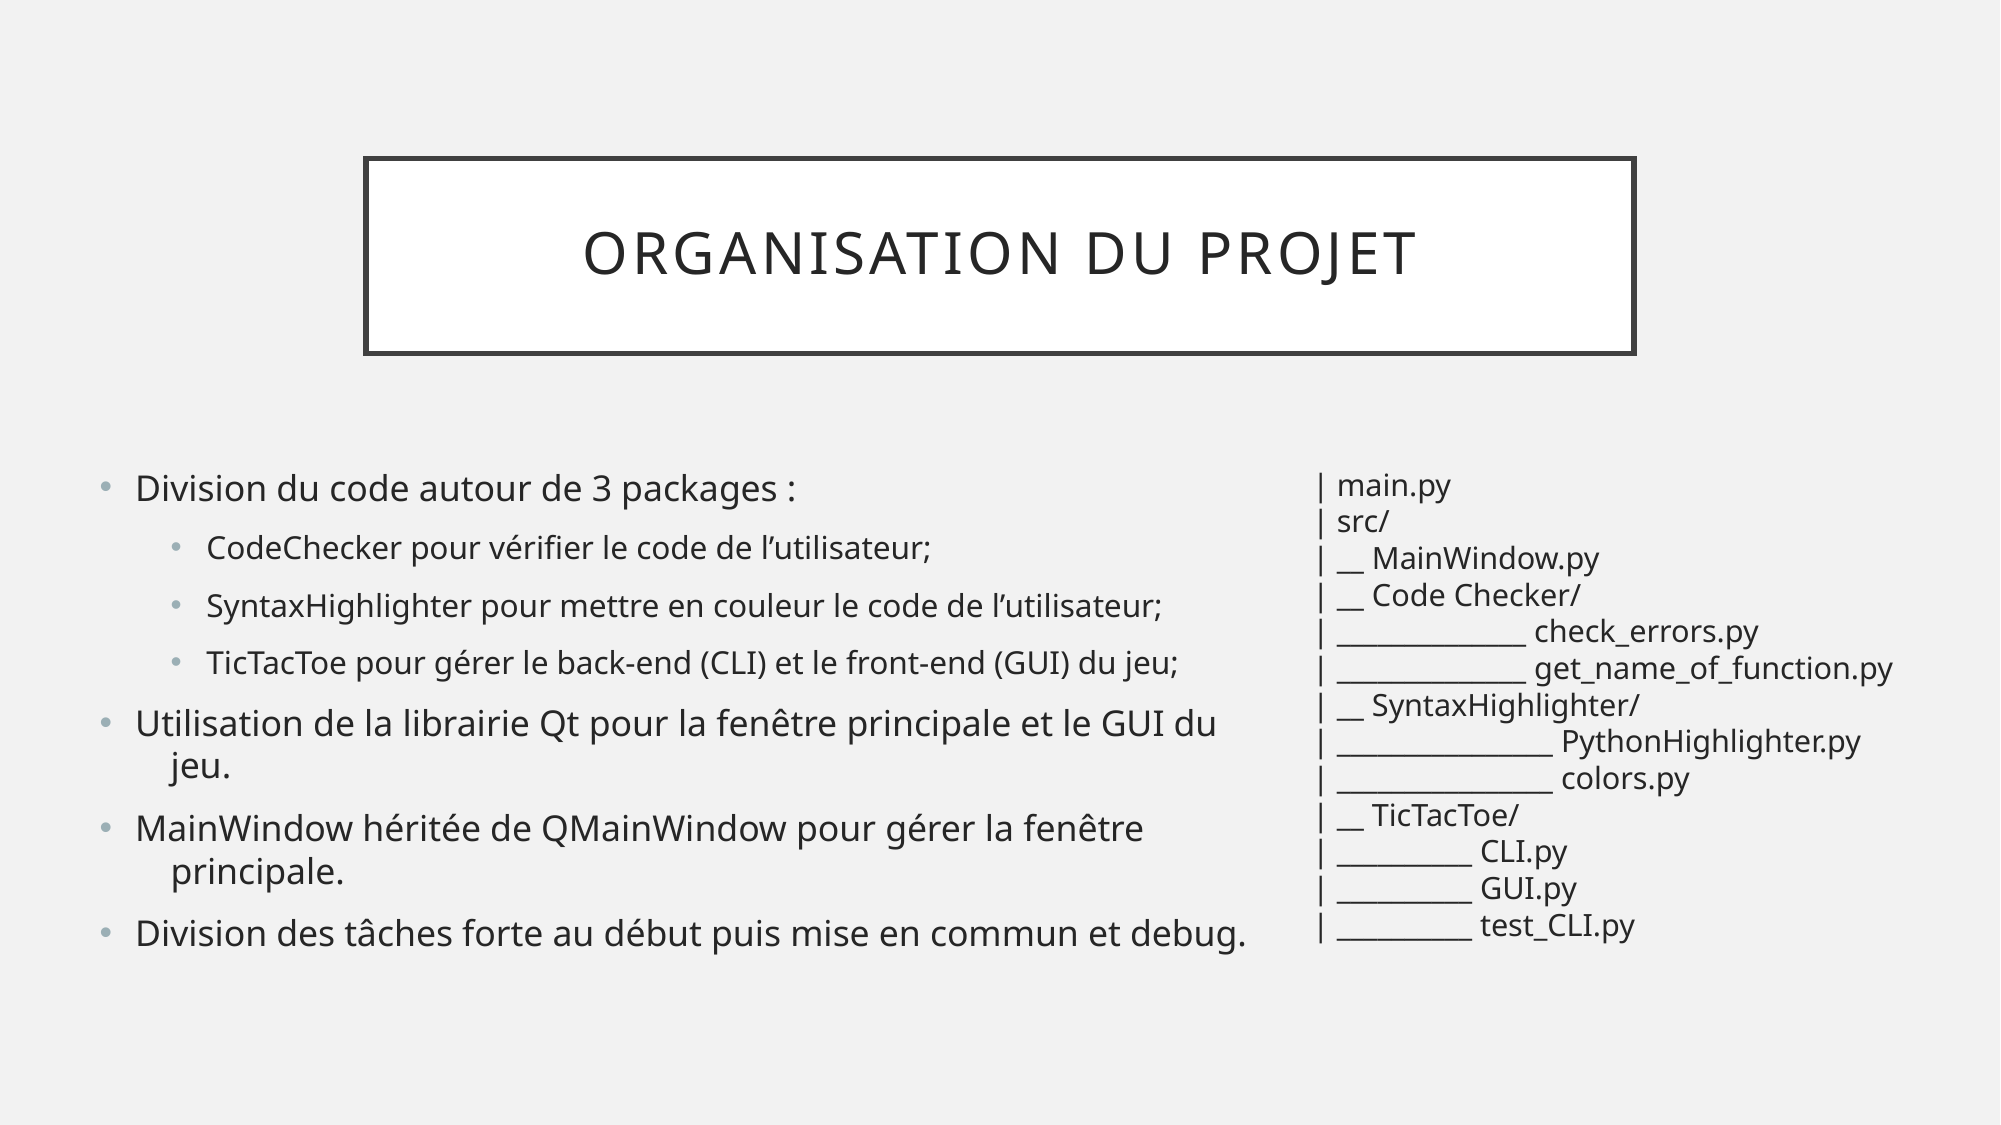

# Organisation du Projet
Division du code autour de 3 packages :
CodeChecker pour vérifier le code de l’utilisateur;
SyntaxHighlighter pour mettre en couleur le code de l’utilisateur;
TicTacToe pour gérer le back-end (CLI) et le front-end (GUI) du jeu;
Utilisation de la librairie Qt pour la fenêtre principale et le GUI du jeu.
MainWindow héritée de QMainWindow pour gérer la fenêtre principale.
Division des tâches forte au début puis mise en commun et debug.
| main.py
| src/
| __ MainWindow.py
| __ Code Checker/
| ______________ check_errors.py
| ______________ get_name_of_function.py
| __ SyntaxHighlighter/
| ________________ PythonHighlighter.py
| ________________ colors.py
| __ TicTacToe/
| __________ CLI.py
| __________ GUI.py
| __________ test_CLI.py